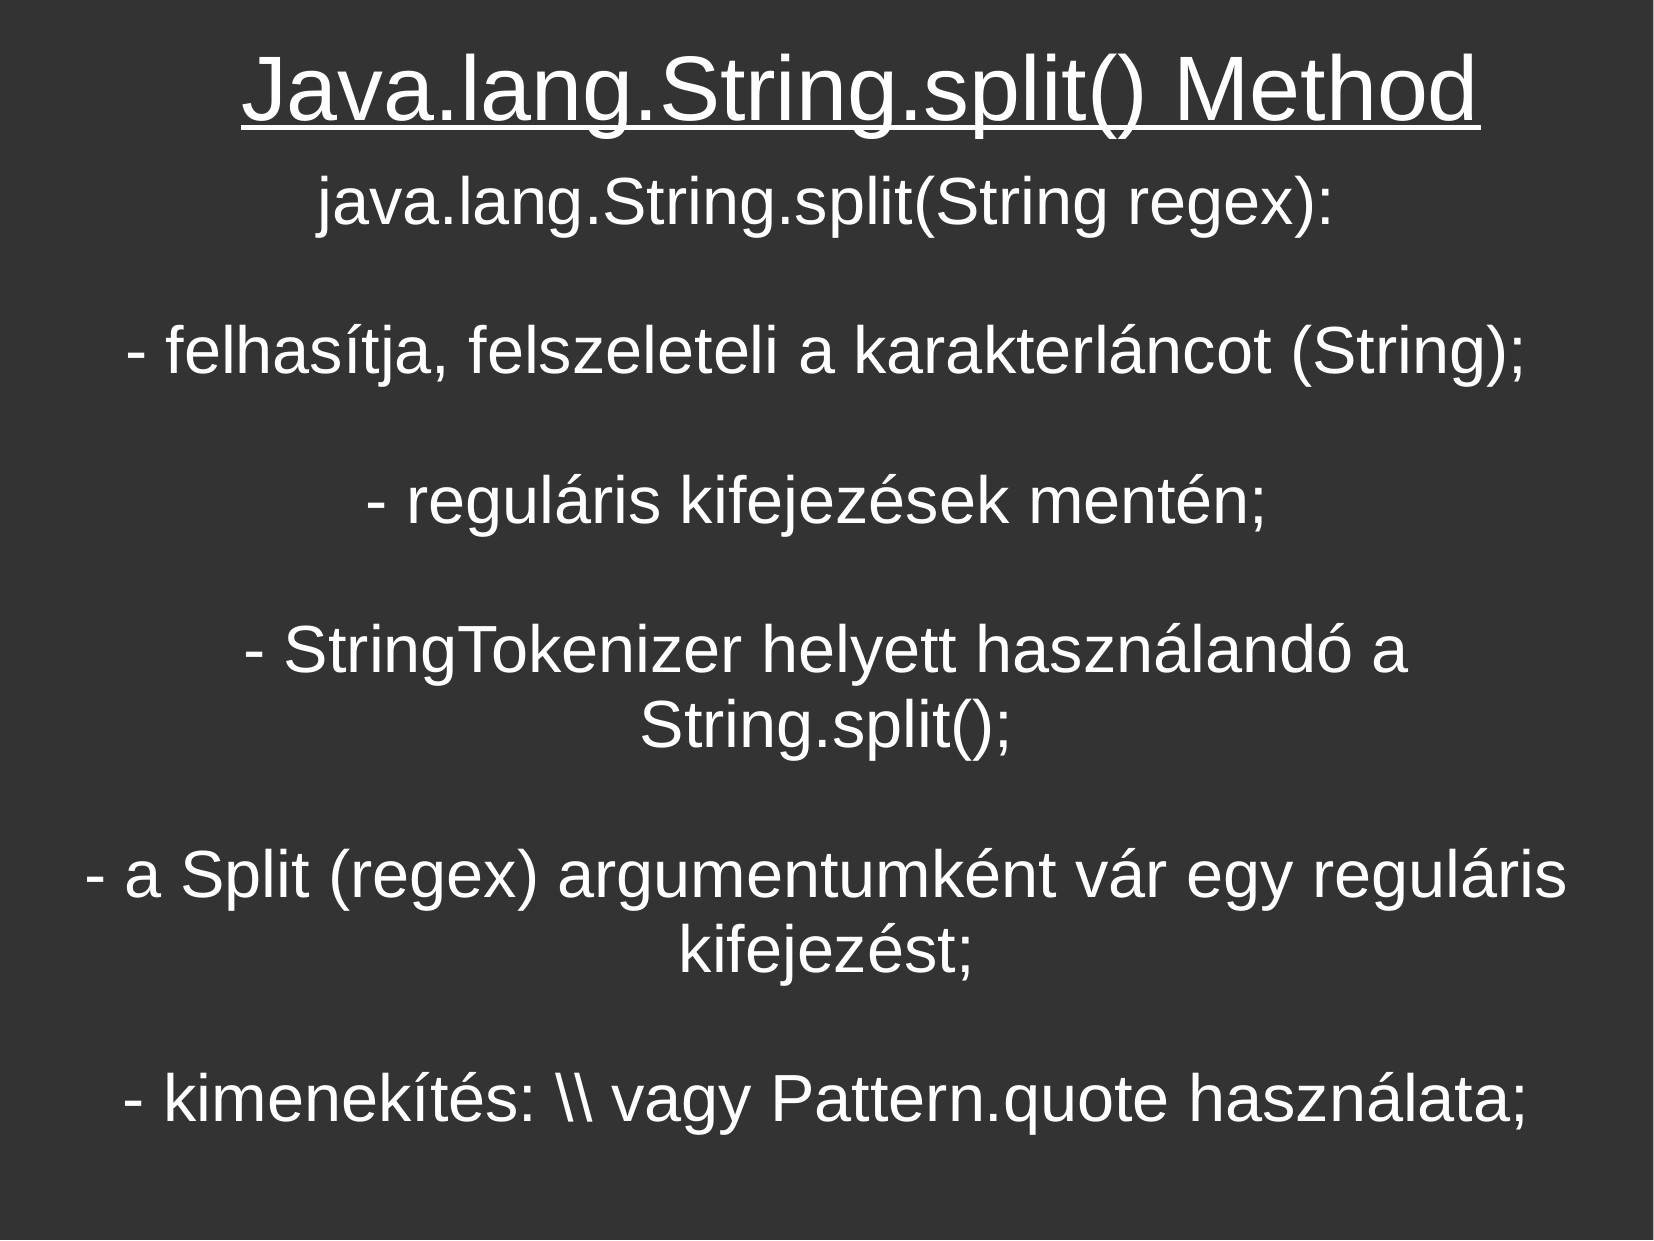

# Java.lang.String.split() Method
java.lang.String.split(String regex):
- felhasítja, felszeleteli a karakterláncot (String);
- reguláris kifejezések mentén;
- StringTokenizer helyett használandó a String.split();
- a Split (regex) argumentumként vár egy reguláris kifejezést;
- kimenekítés: \\ vagy Pattern.quote használata;